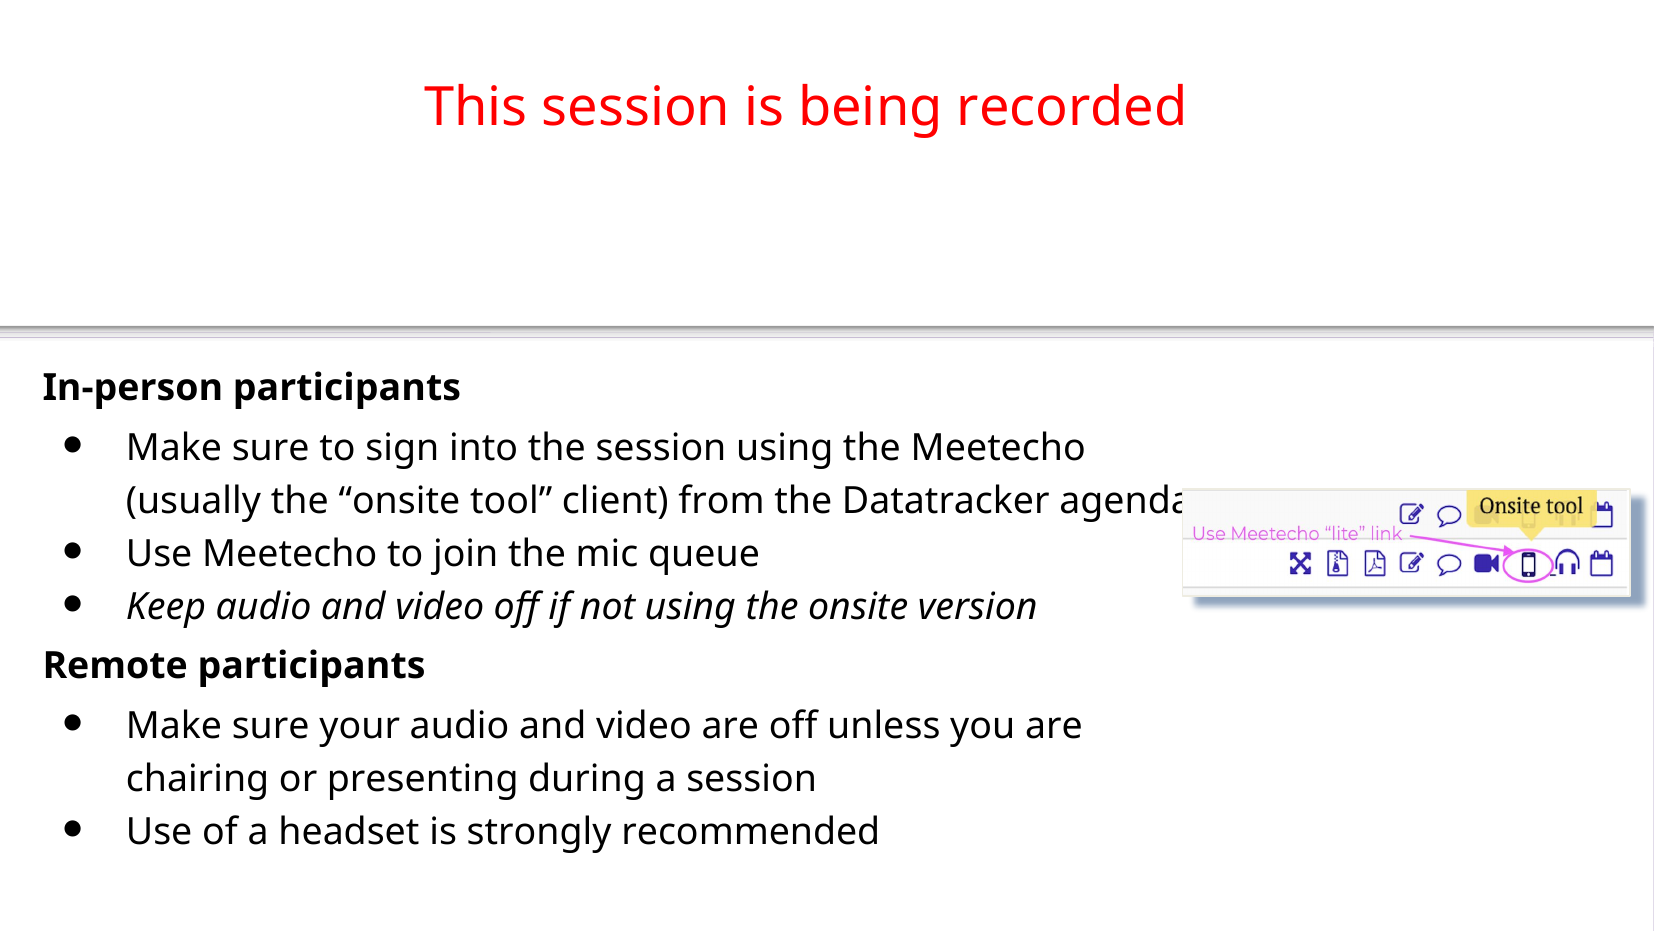

This session is being recorded
IETF 113 Meeting Tips
In-person participants
Make sure to sign into the session using the Meetecho
●
(usually the “onsite tool” client) from the Datatracker agenda
Use Meetecho to join the mic queue
●
Keep audio and video off if not using the onsite version
●
Remote participants
Make sure your audio and video are off unless you are
●
chairing or presenting during a session
Use of a headset is strongly recommended
●
6